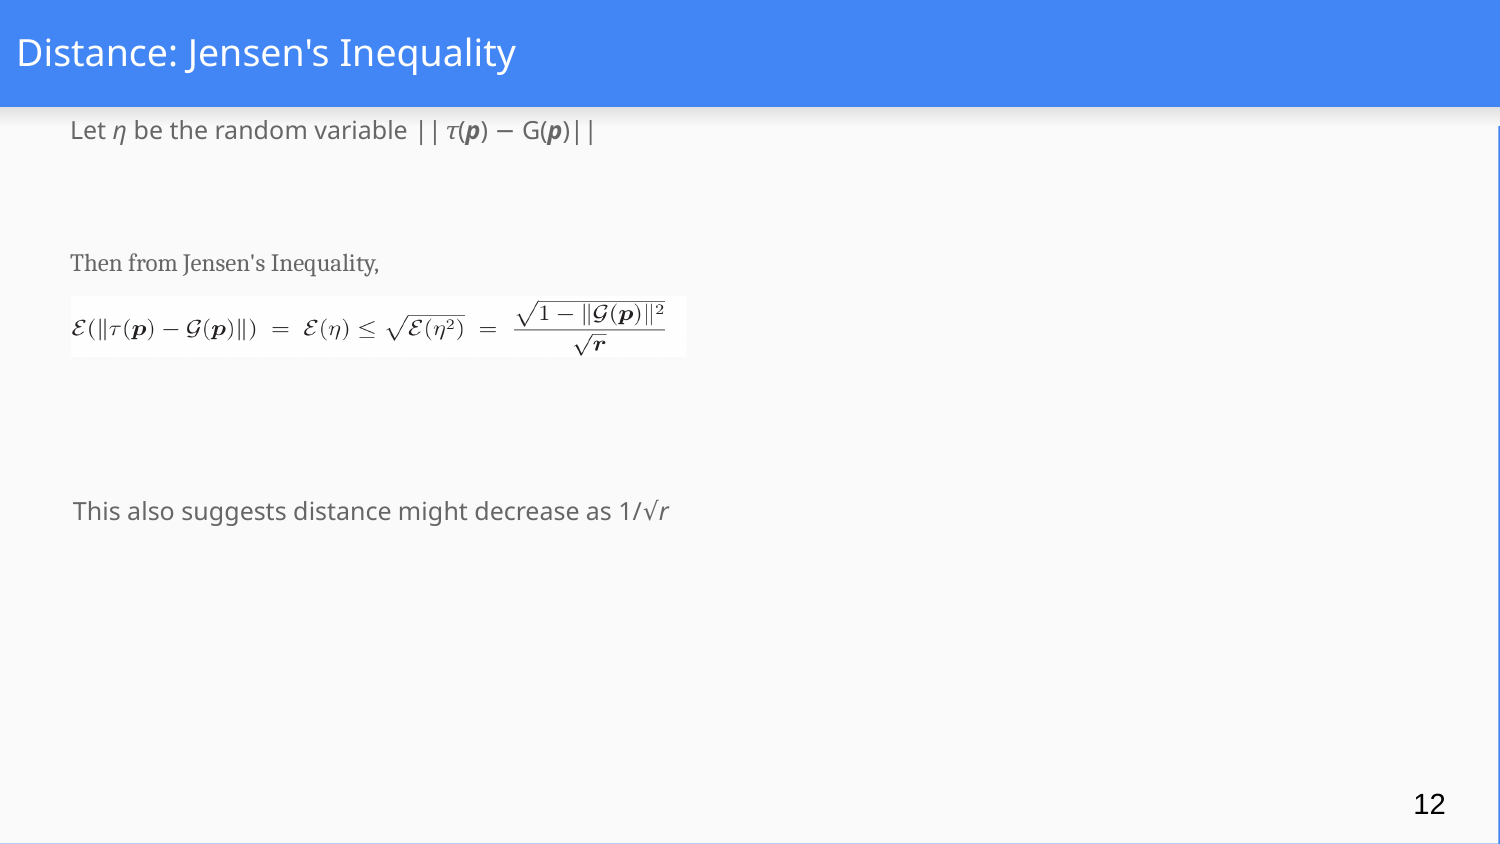

# Distance: Jensen's Inequality
Let η be the random variable ||τ(p) − G(p)||
Then from Jensen's Inequality,
This also suggests distance might decrease as 1/√r
12